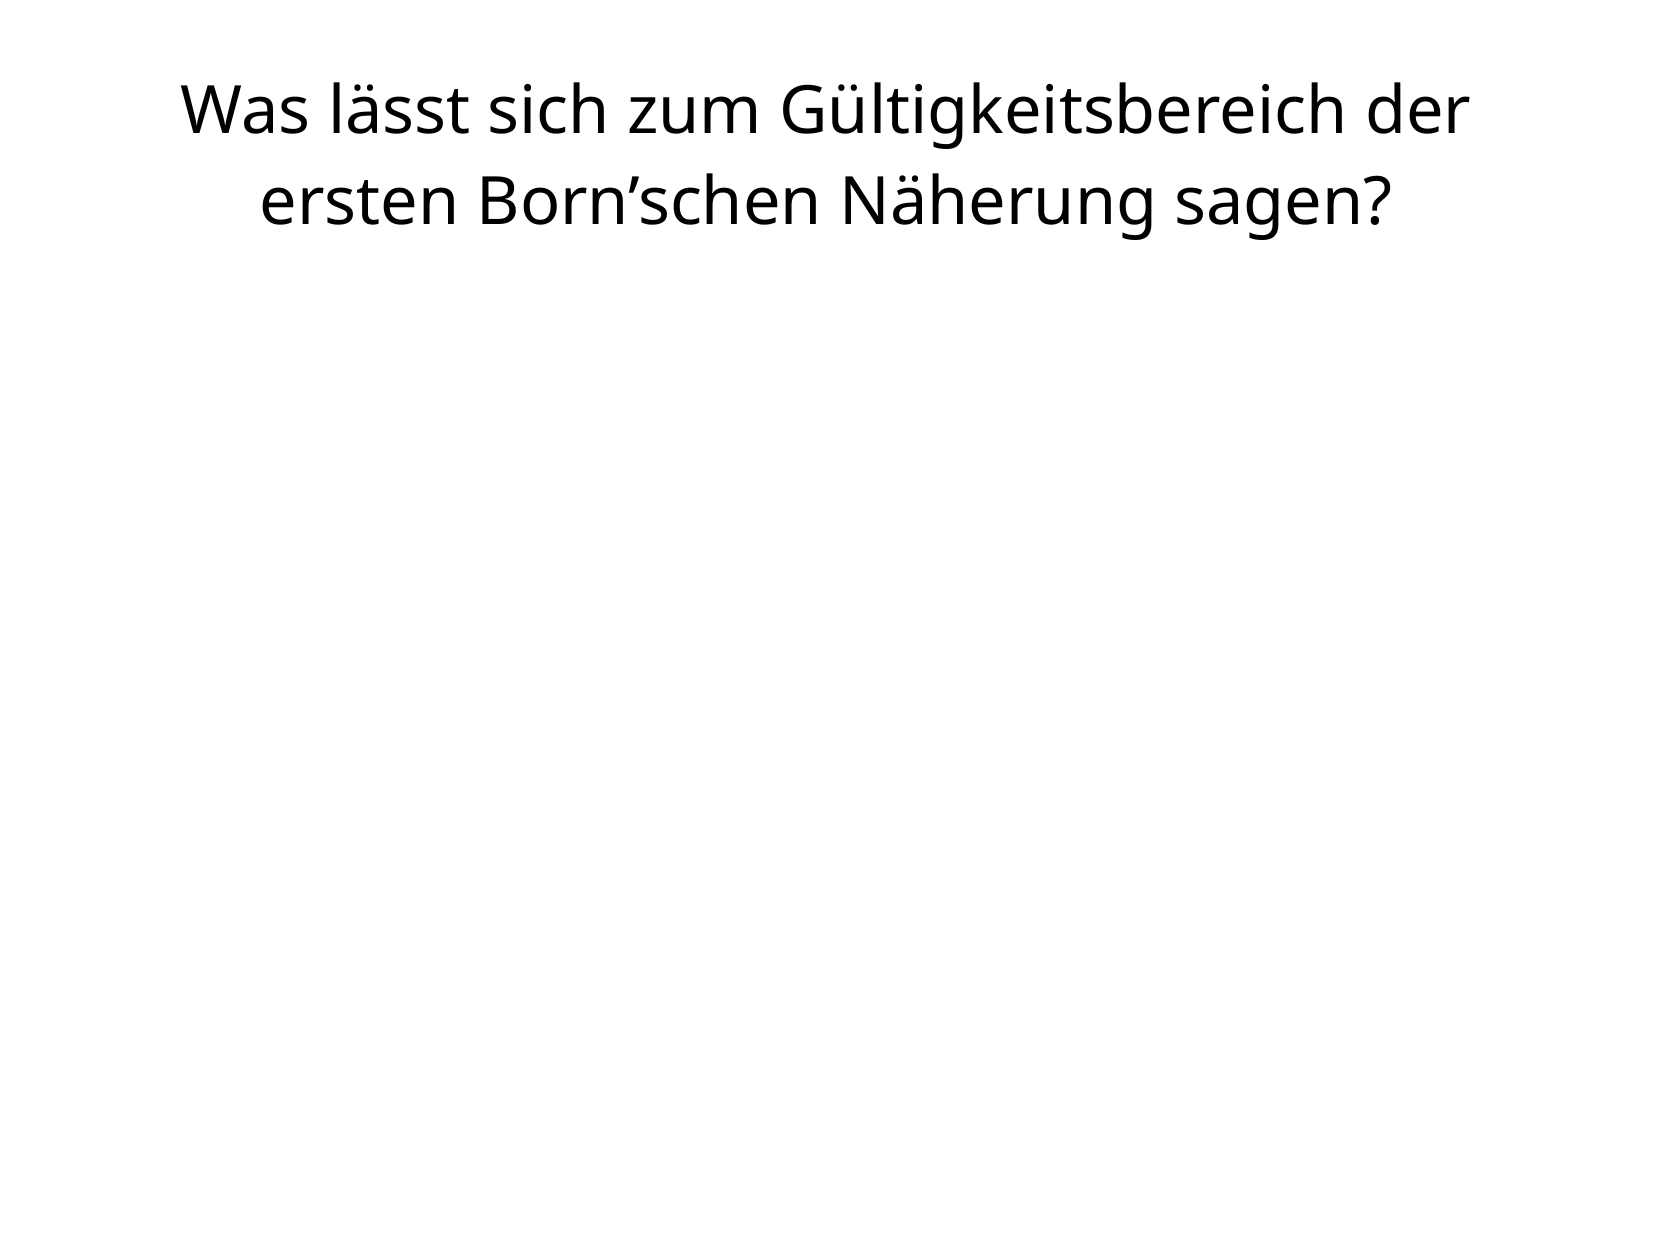

# Was lässt sich zum Gültigkeitsbereich der ersten Born’schen Näherung sagen?